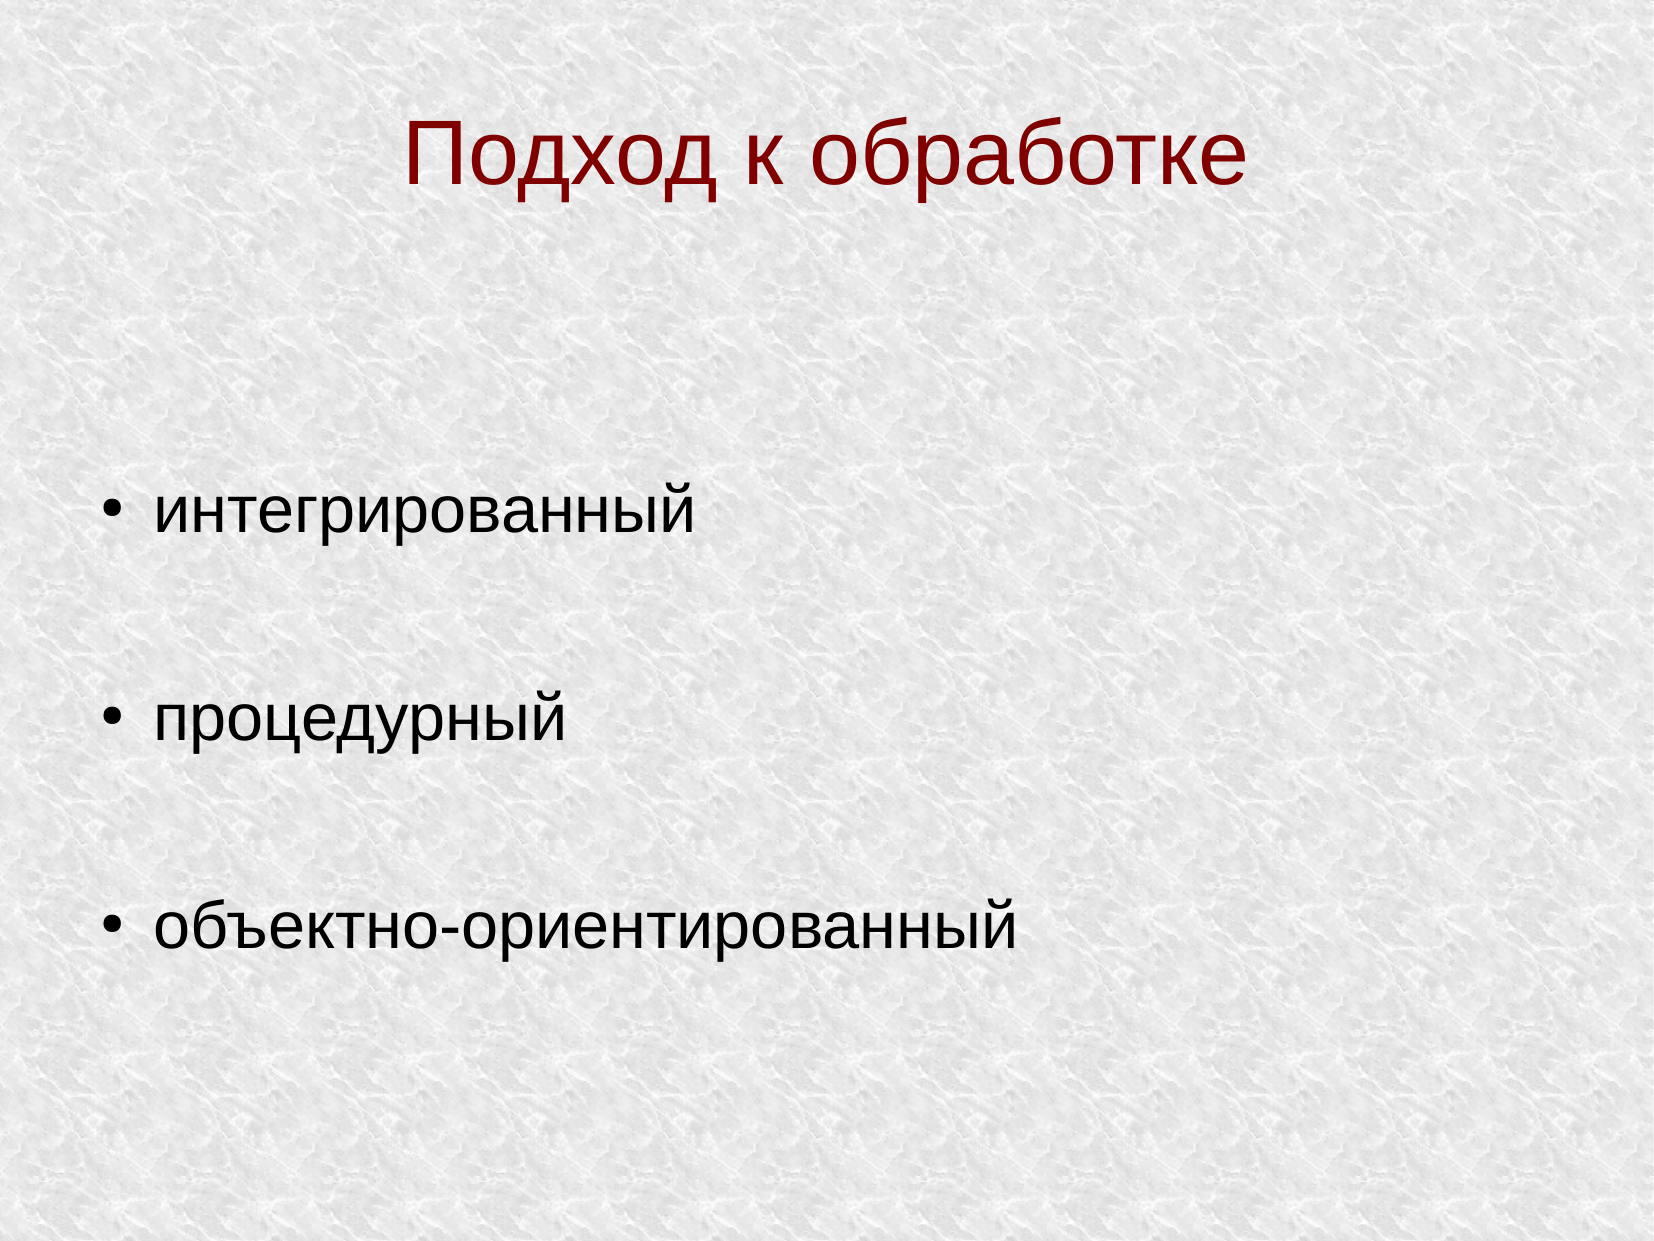

# Подход к обработке
интегрированный
процедурный
объектно-ориентированный